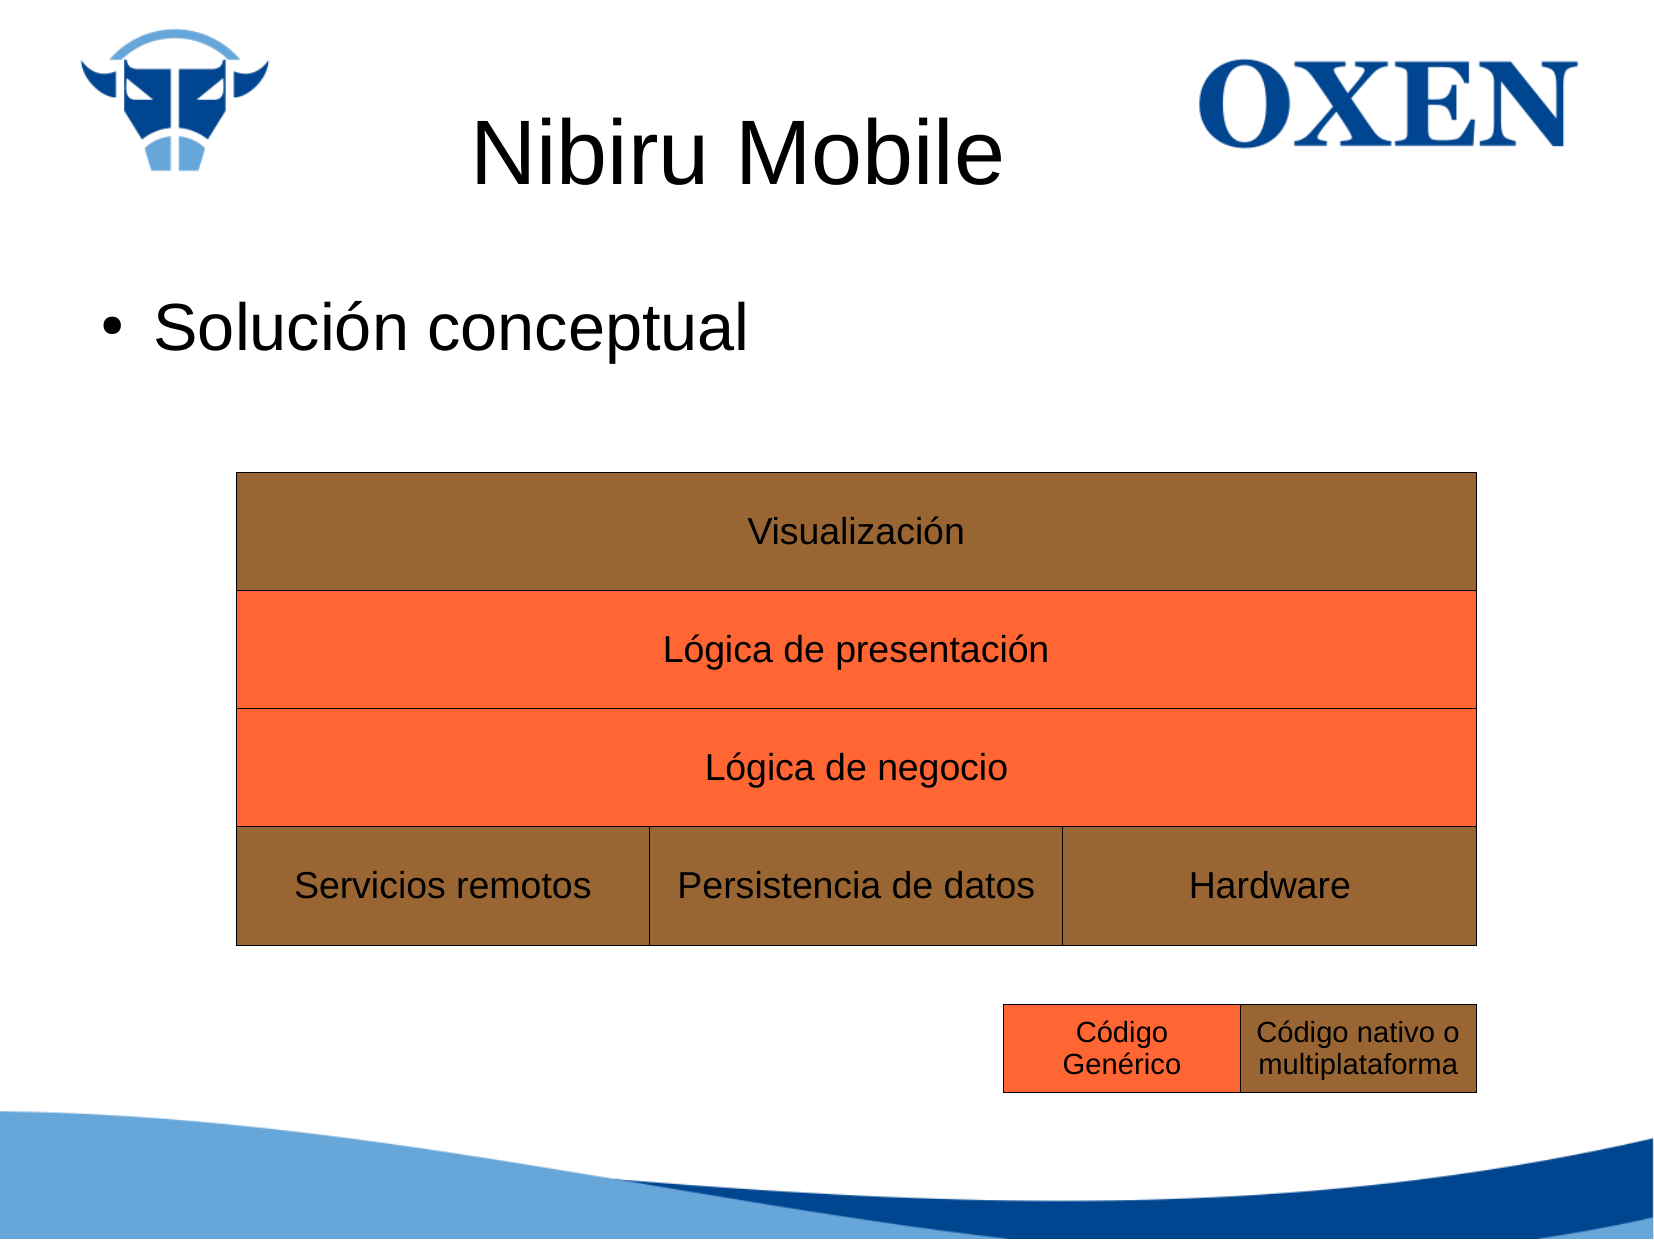

# Nibiru Mobile
Solución conceptual
Visualización
Lógica de presentación
Lógica de negocio
Servicios remotos
Persistencia de datos
Hardware
Código
Genérico
Código nativo o
multiplataforma